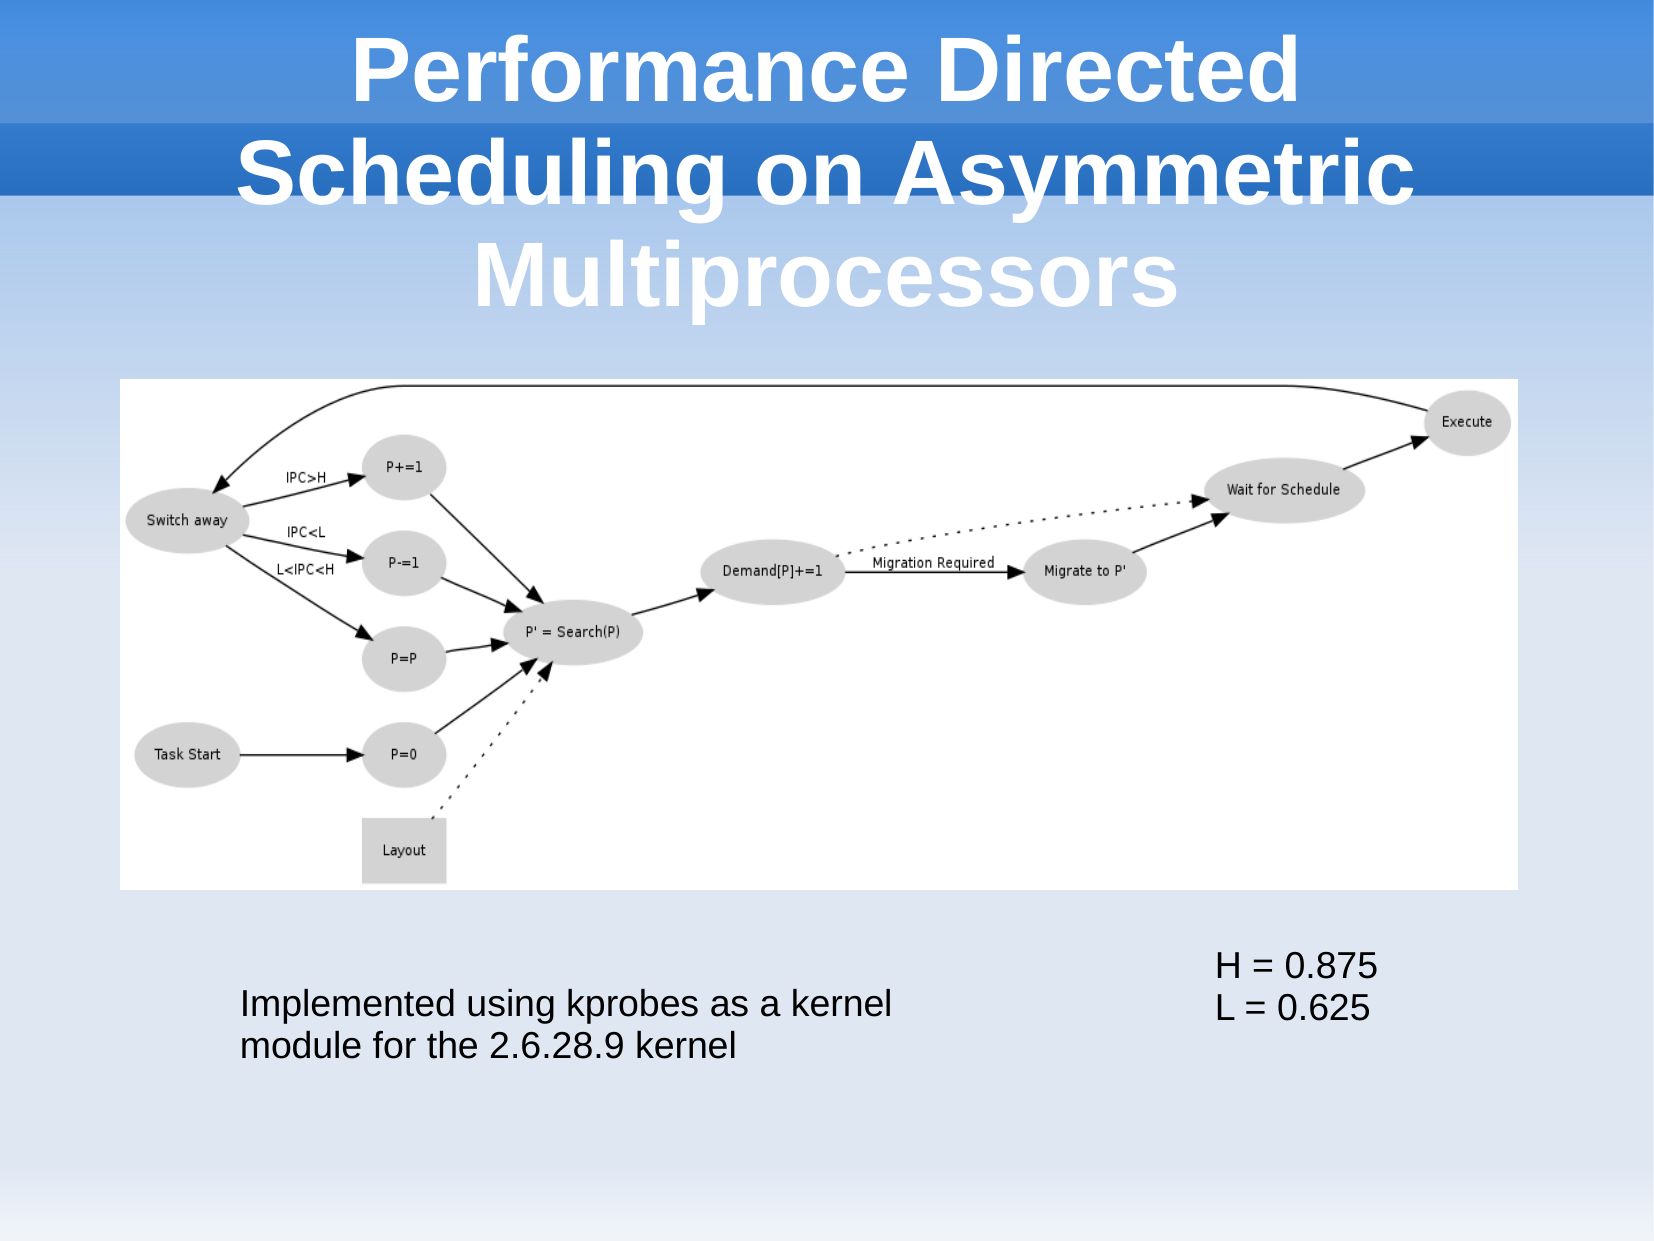

# Performance Directed Scheduling on Asymmetric Multiprocessors
H = 0.875
L = 0.625
Implemented using kprobes as a kernel module for the 2.6.28.9 kernel